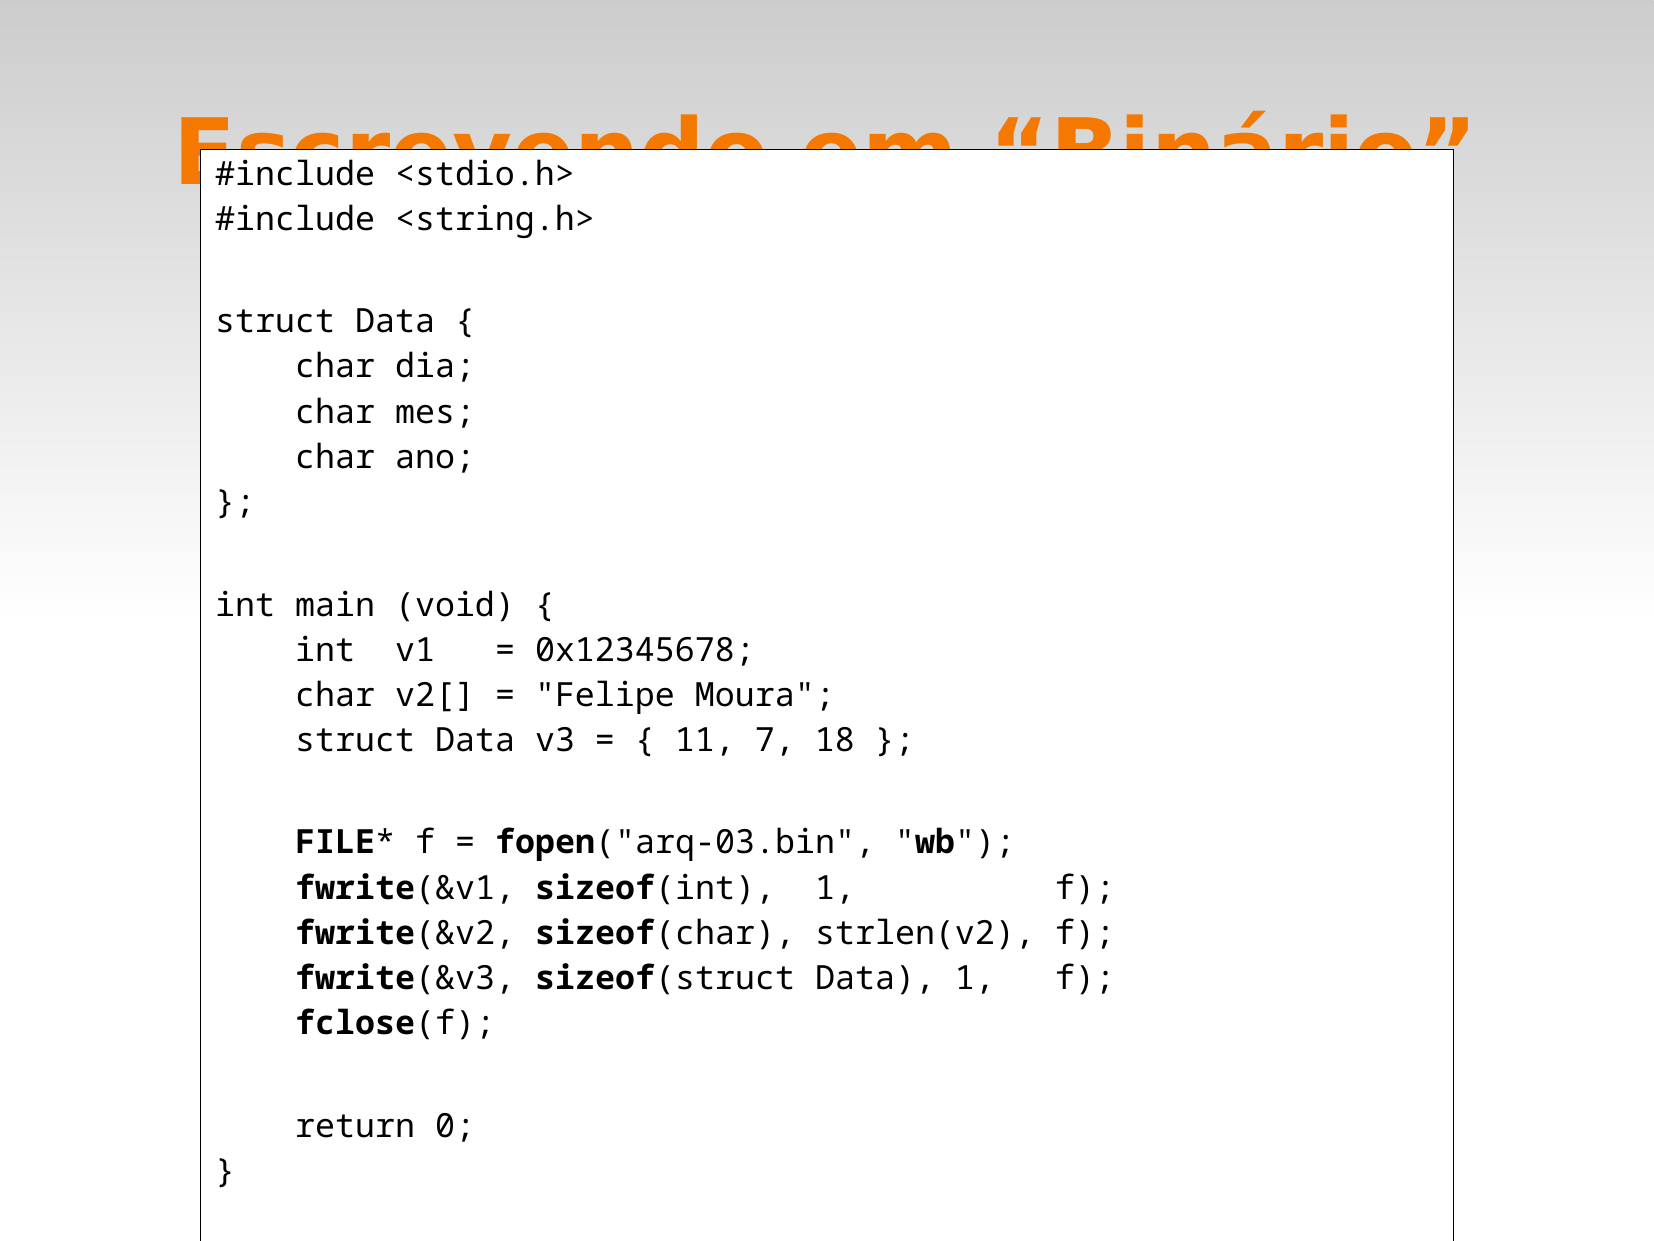

# Escrevendo em “Binário”
#include <stdio.h>
#include <string.h>
struct Data {
 char dia;
 char mes;
 char ano;
};
int main (void) {
 int v1 = 0x12345678;
 char v2[] = "Felipe Moura";
 struct Data v3 = { 11, 7, 18 };
 FILE* f = fopen("arq-03.bin", "wb");
 fwrite(&v1, sizeof(int), 1, f);
 fwrite(&v2, sizeof(char), strlen(v2), f);
 fwrite(&v3, sizeof(struct Data), 1, f);
 fclose(f);
 return 0;
}
// 03-bin.c (“xxd arq-03.bin”)